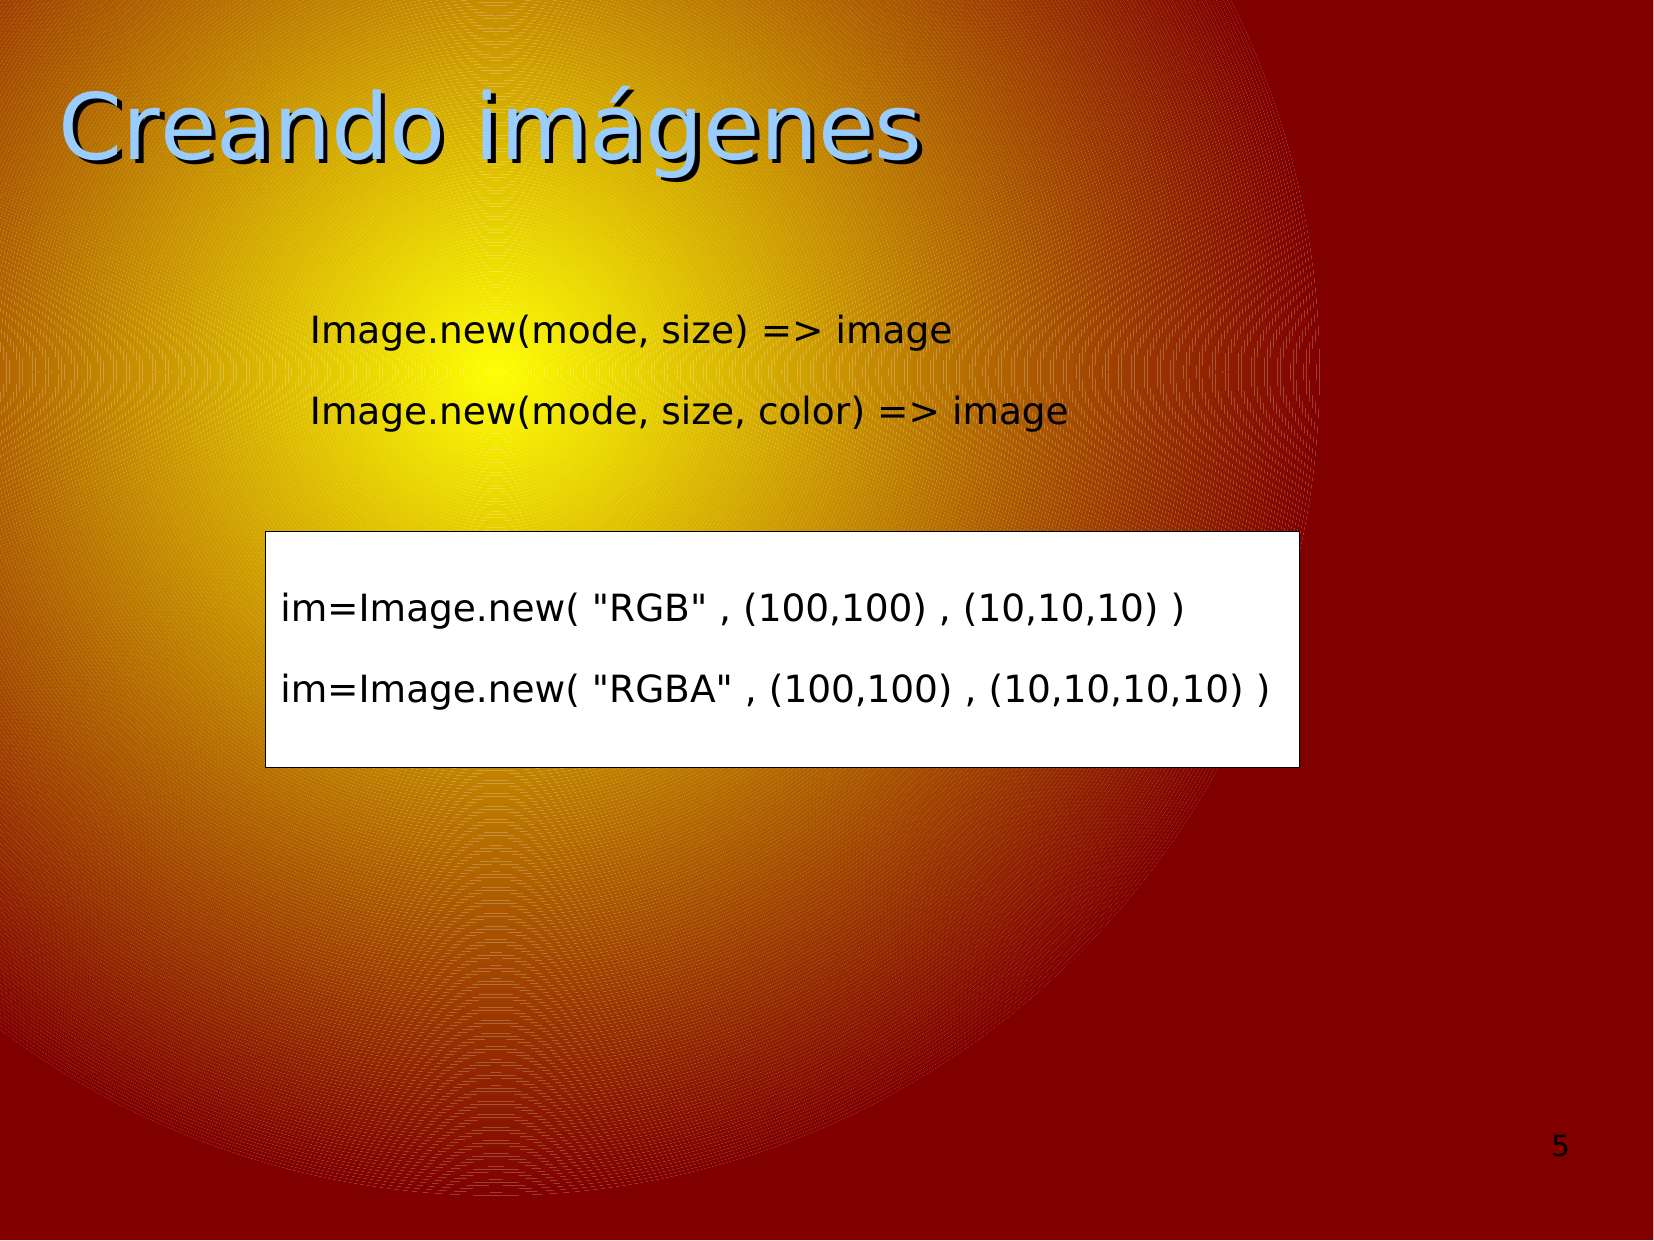

# Creando imágenes
Image.new(mode, size) => image
Image.new(mode, size, color) => image
im=Image.new( "RGB" , (100,100) , (10,10,10) )
im=Image.new( "RGBA" , (100,100) , (10,10,10,10) )
5